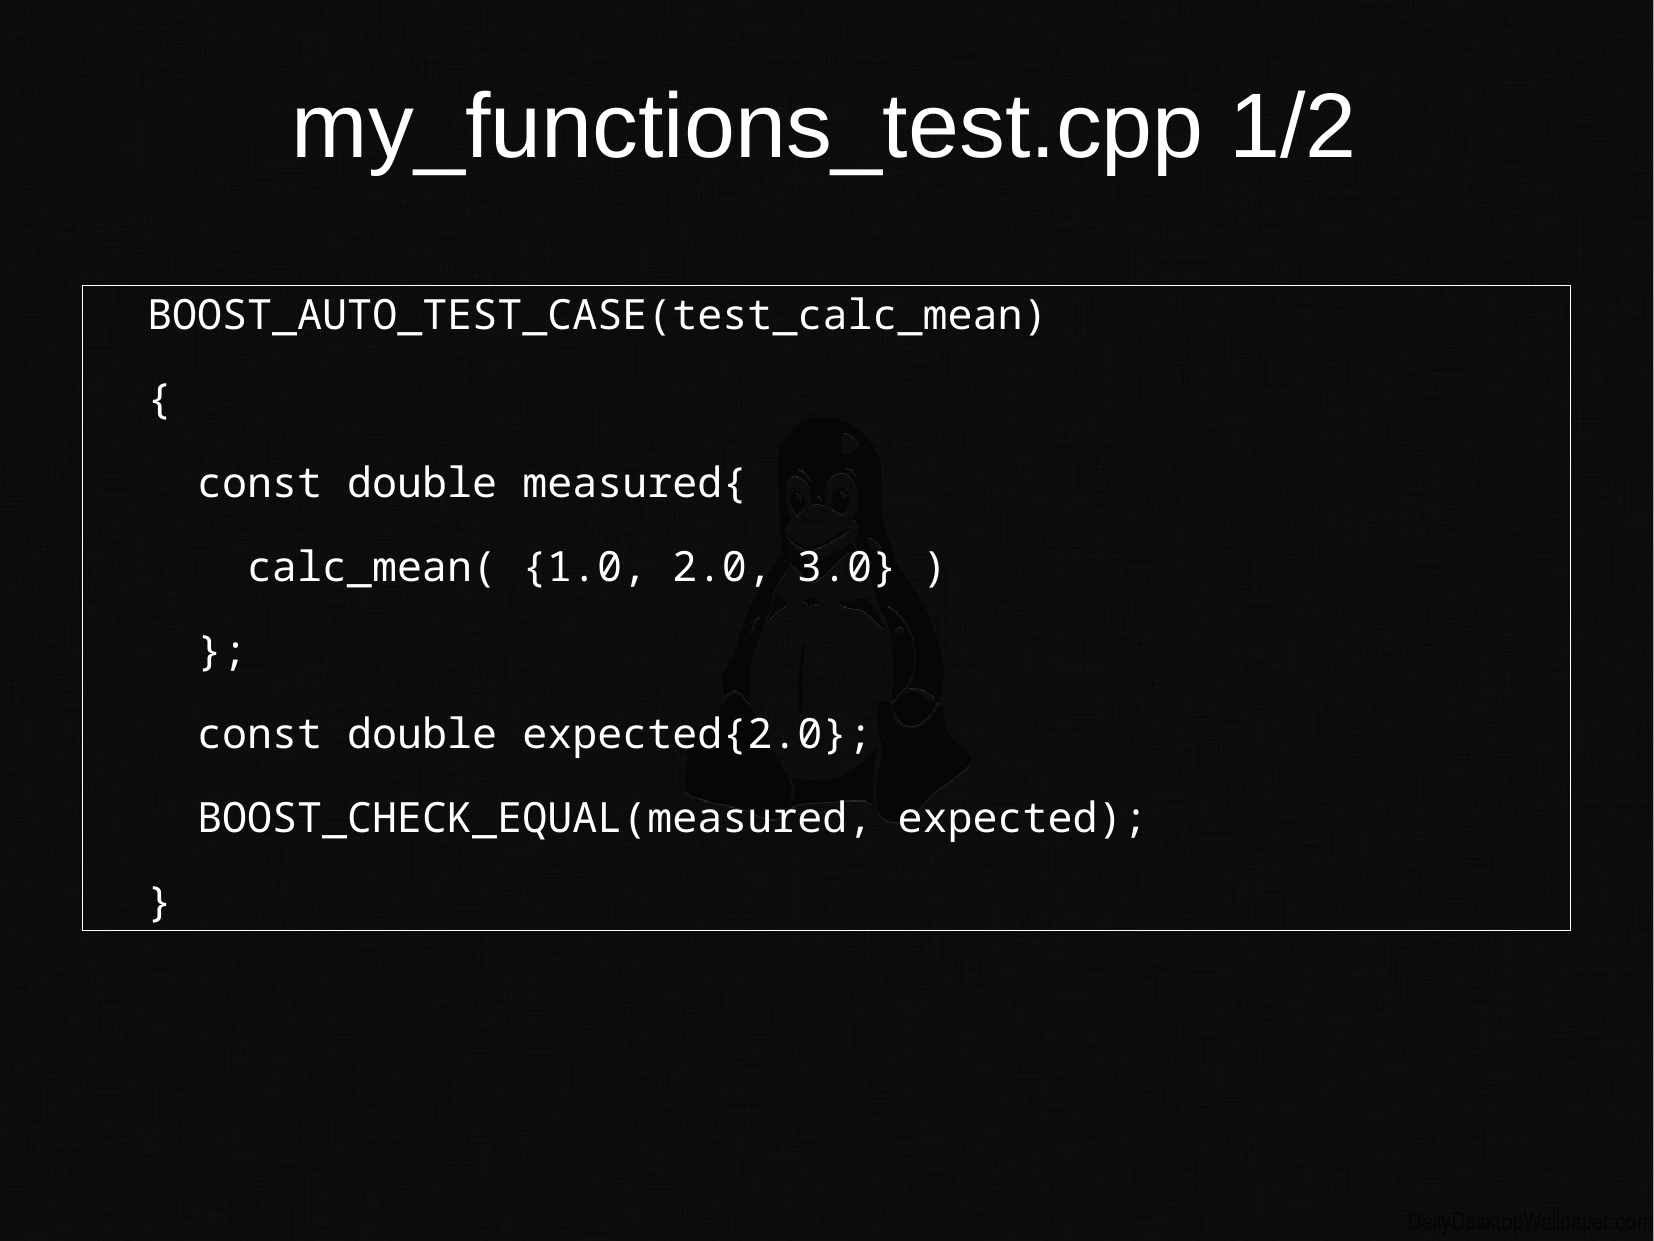

# my_functions_test.cpp 1/2
BOOST_AUTO_TEST_CASE(test_calc_mean)
{
 const double measured{
 calc_mean( {1.0, 2.0, 3.0} )
 };
 const double expected{2.0};
 BOOST_CHECK_EQUAL(measured, expected);
}